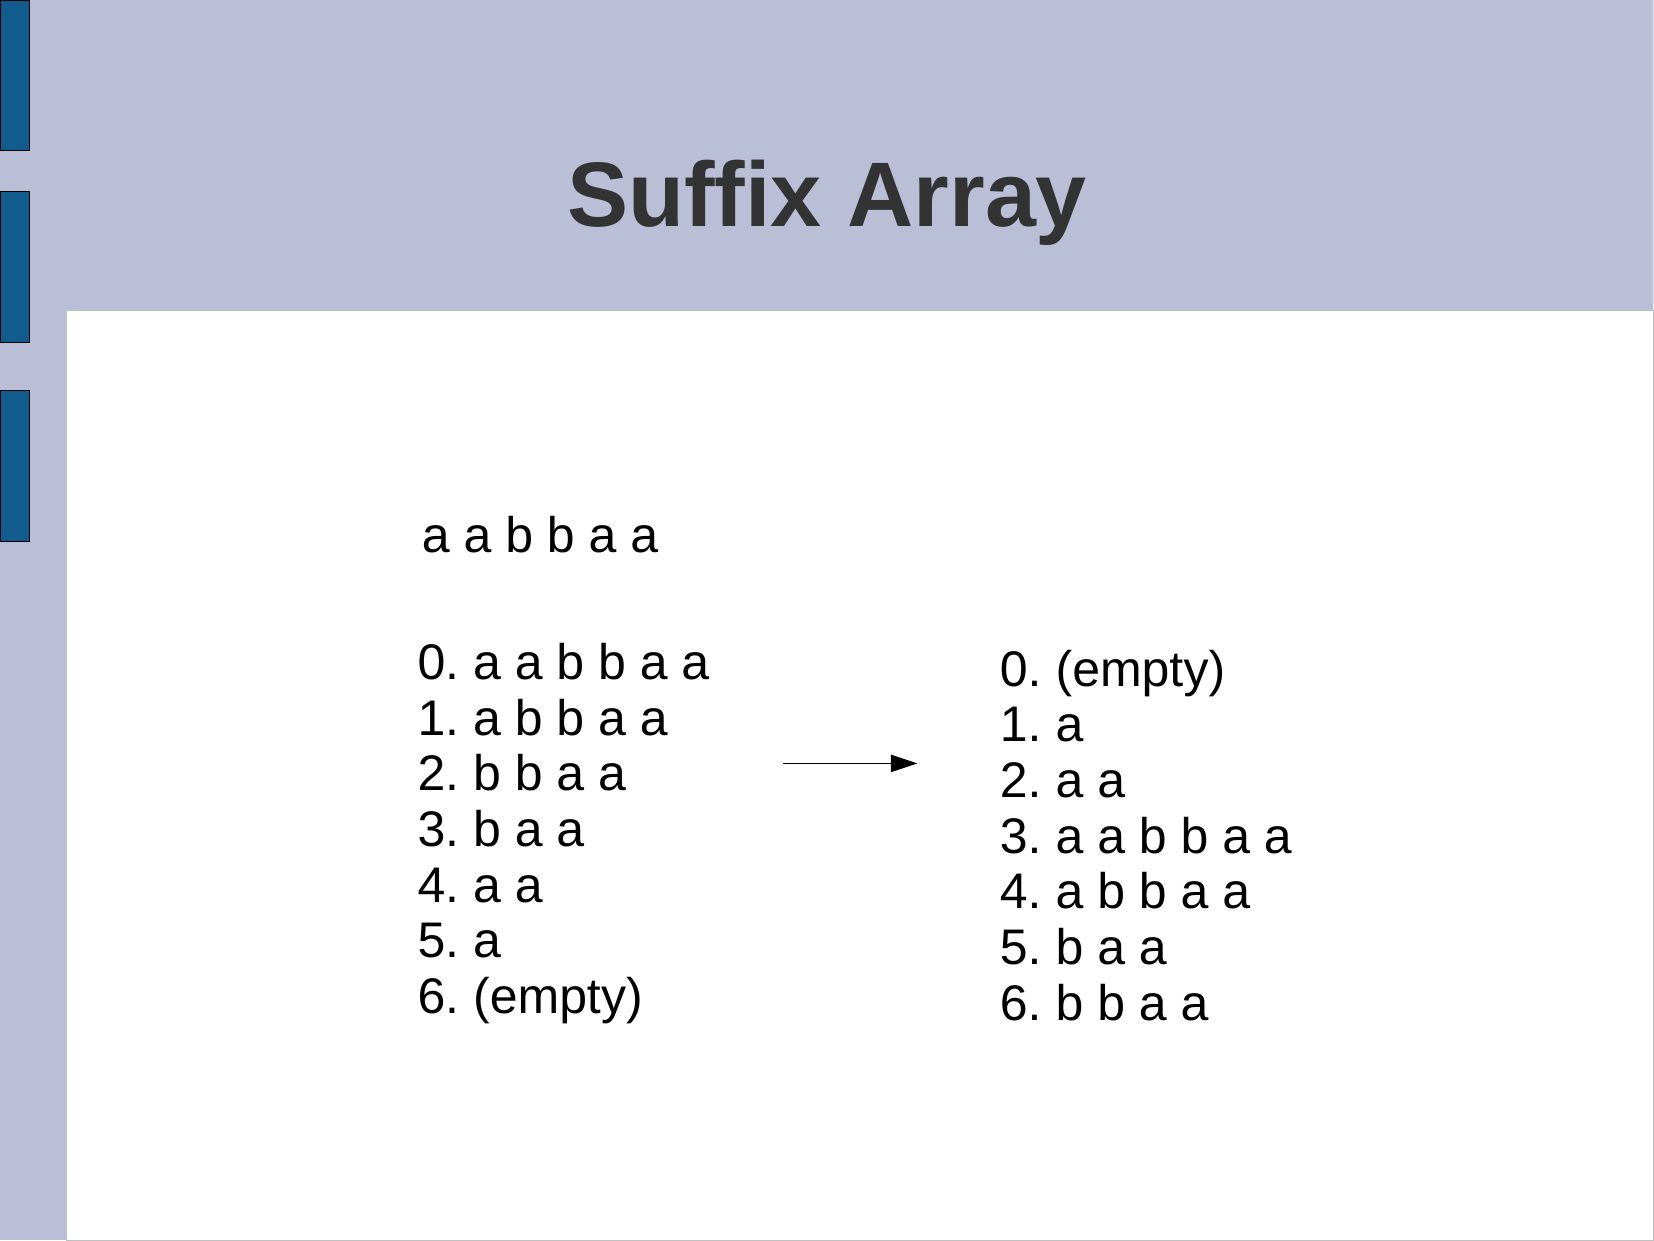

# Suffix Array
a a b b a a
0. a a b b a a
1. a b b a a
2. b b a a
3. b a a
4. a a
5. a
6. (empty)
0. (empty)
1. a
2. a a
3. a a b b a a
4. a b b a a
5. b a a
6. b b a a